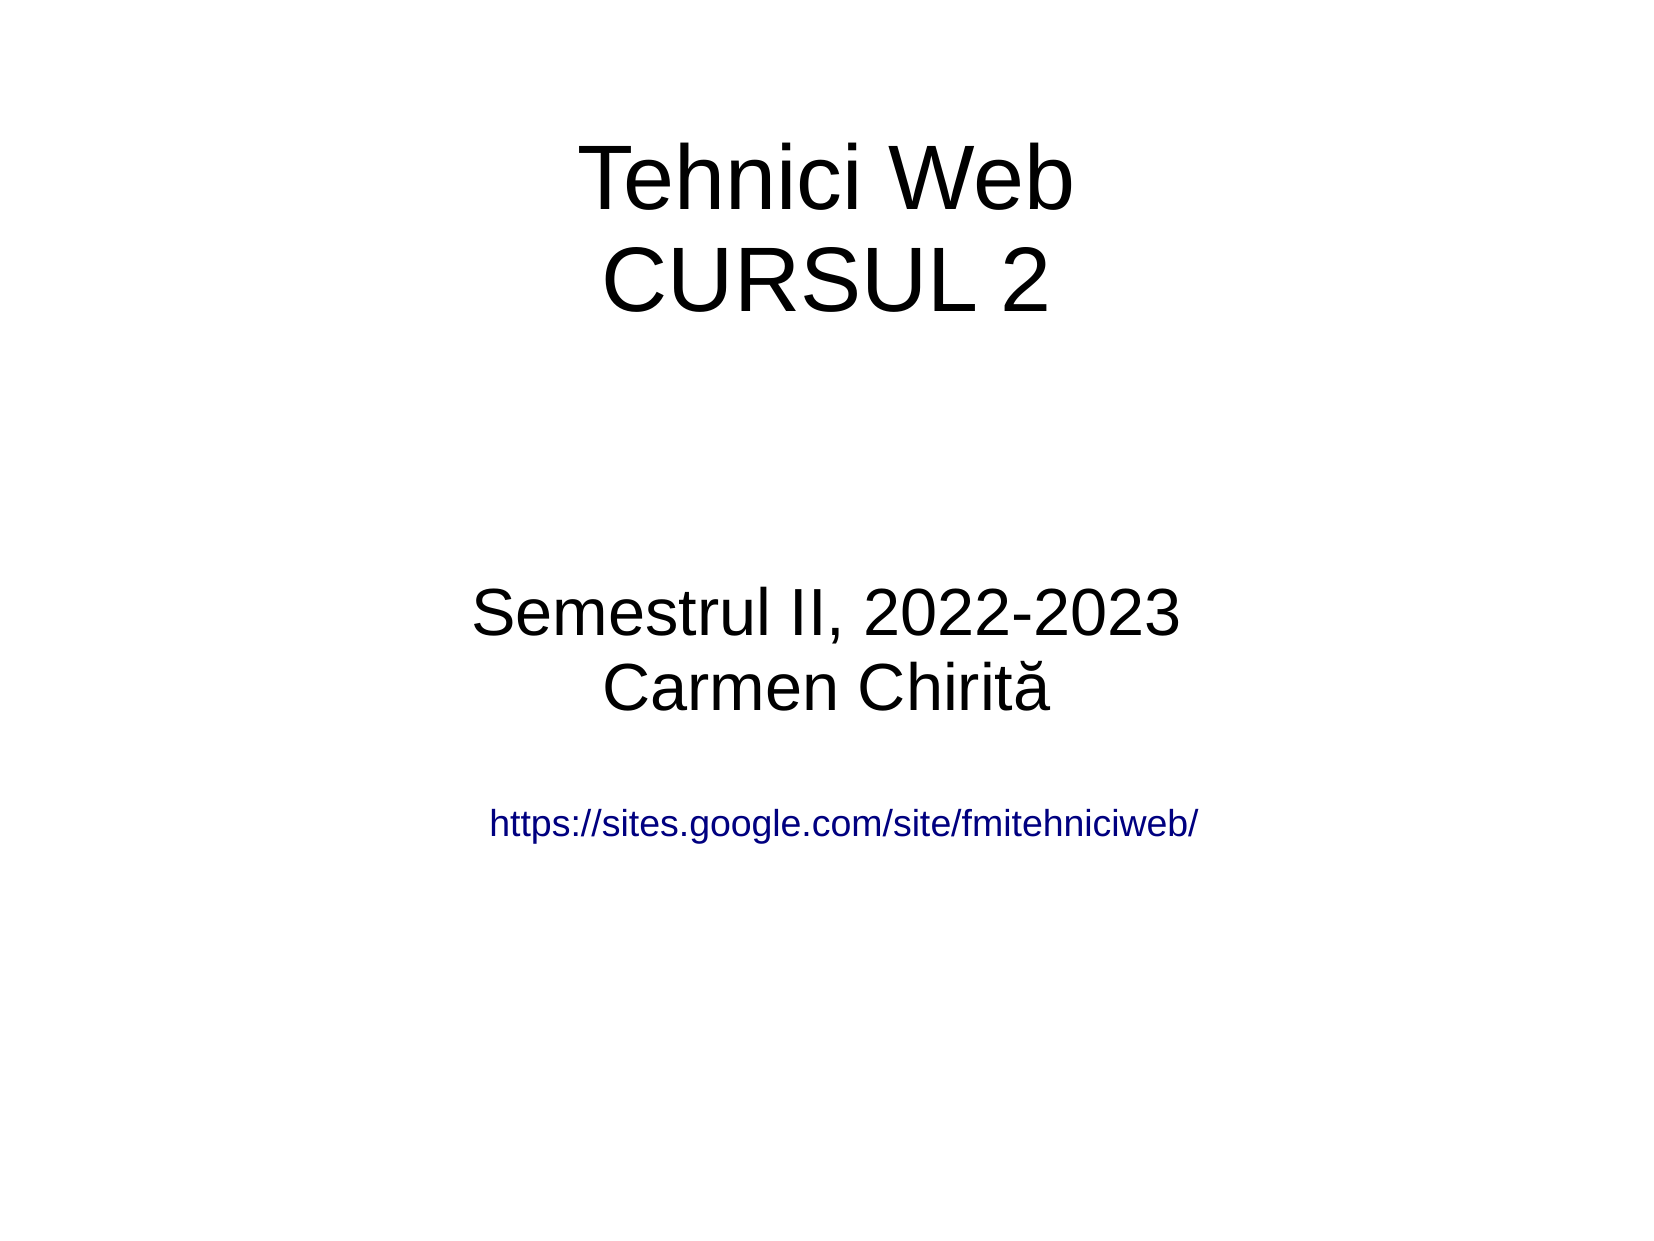

# Tehnici Web CURSUL 2
Semestrul II, 2022-2023
Carmen Chirită
https://sites.google.com/site/fmitehniciweb/